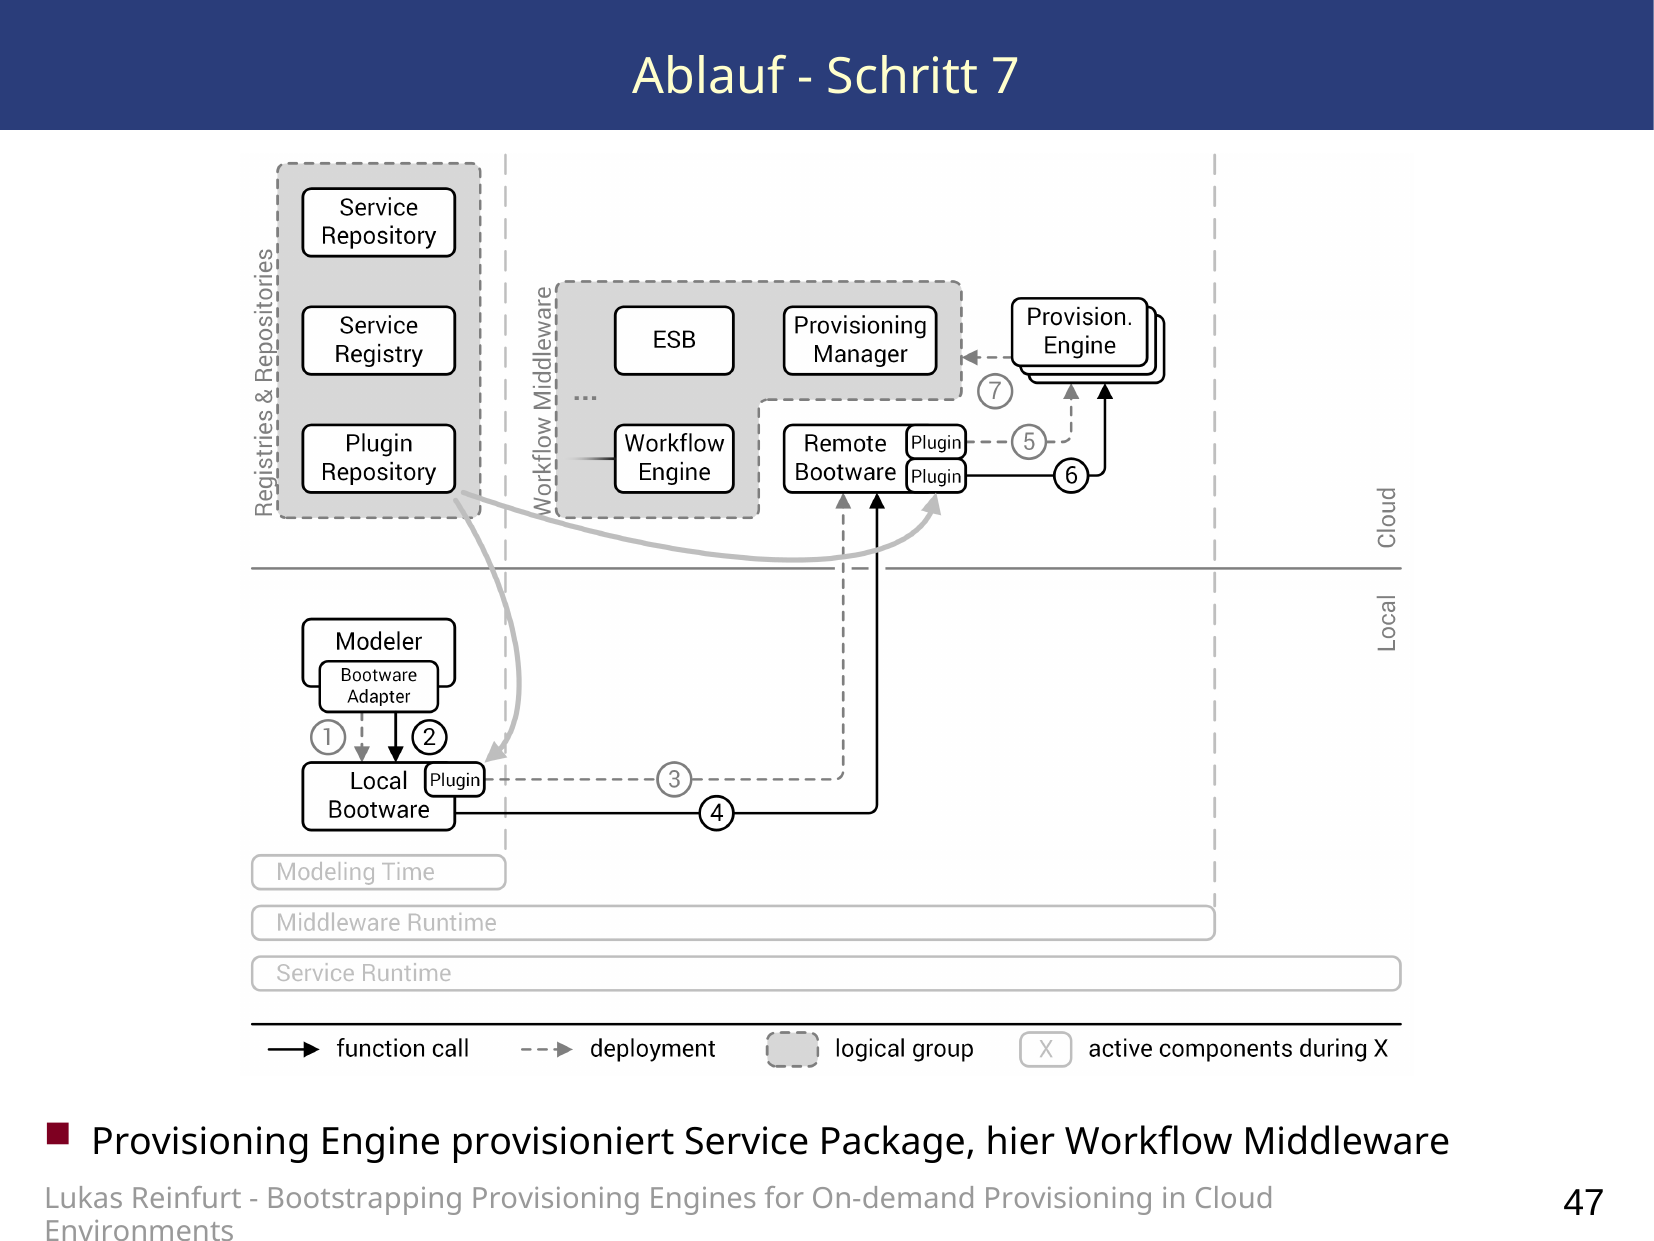

# Ablauf - Schritt 7
Provisioning Engine provisioniert Service Package, hier Workflow Middleware